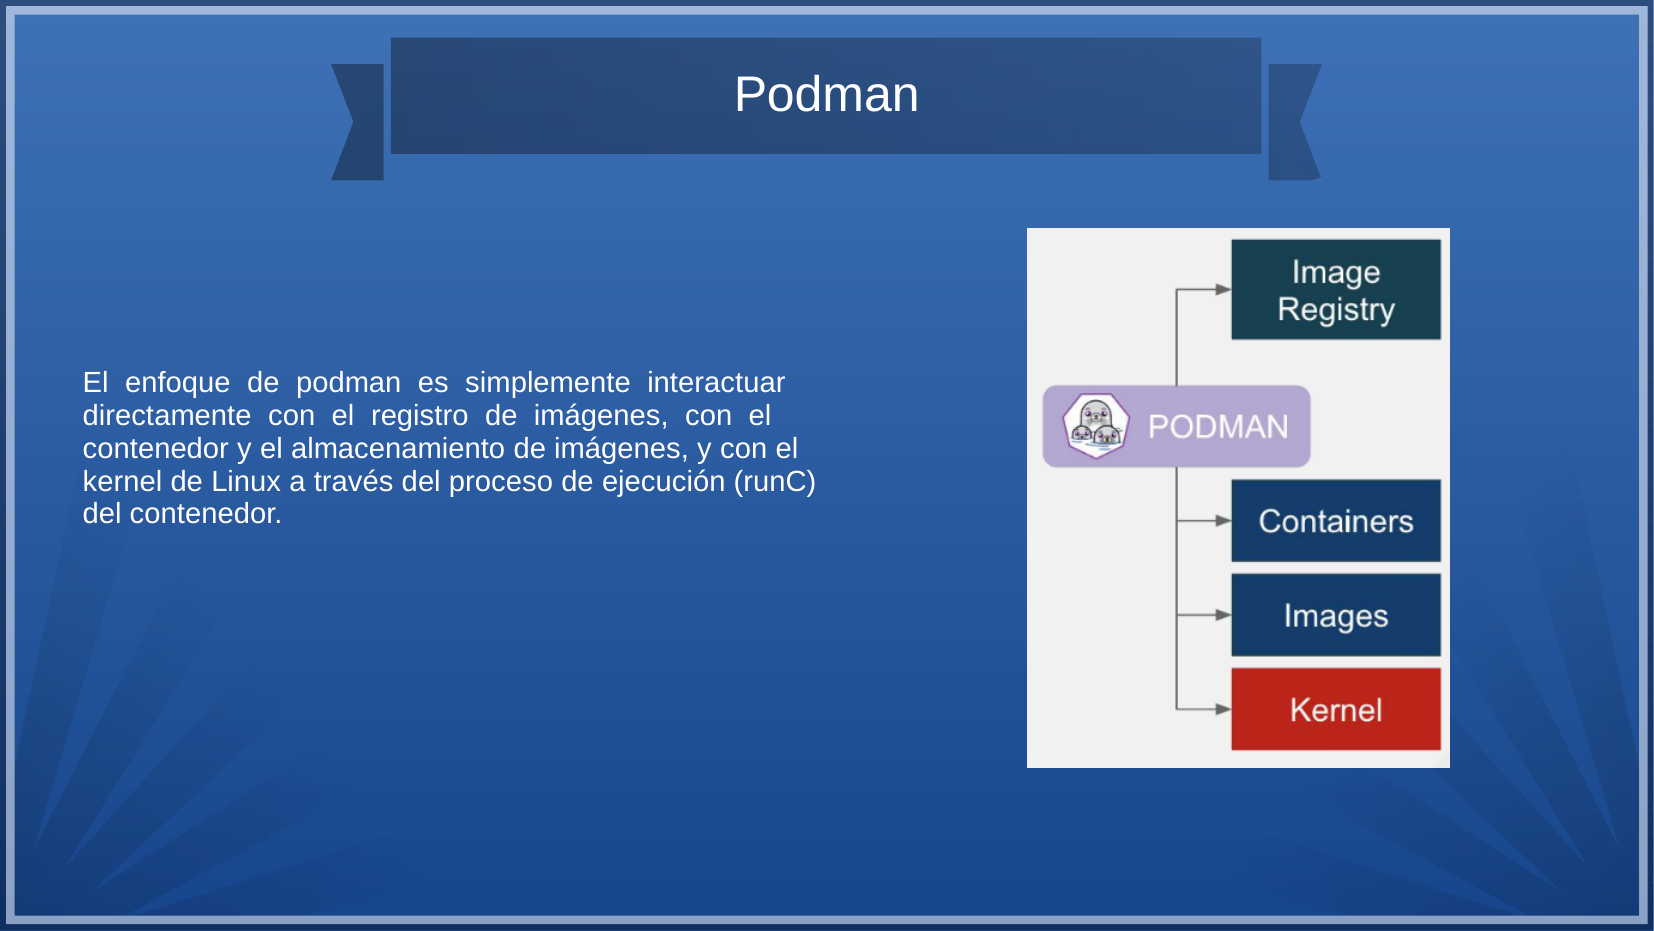

# Podman
El enfoque de podman es simplemente interactuar directamente con el registro de imágenes, con el contenedor y el almacenamiento de imágenes, y con el kernel de Linux a través del proceso de ejecución (runC) del contenedor.